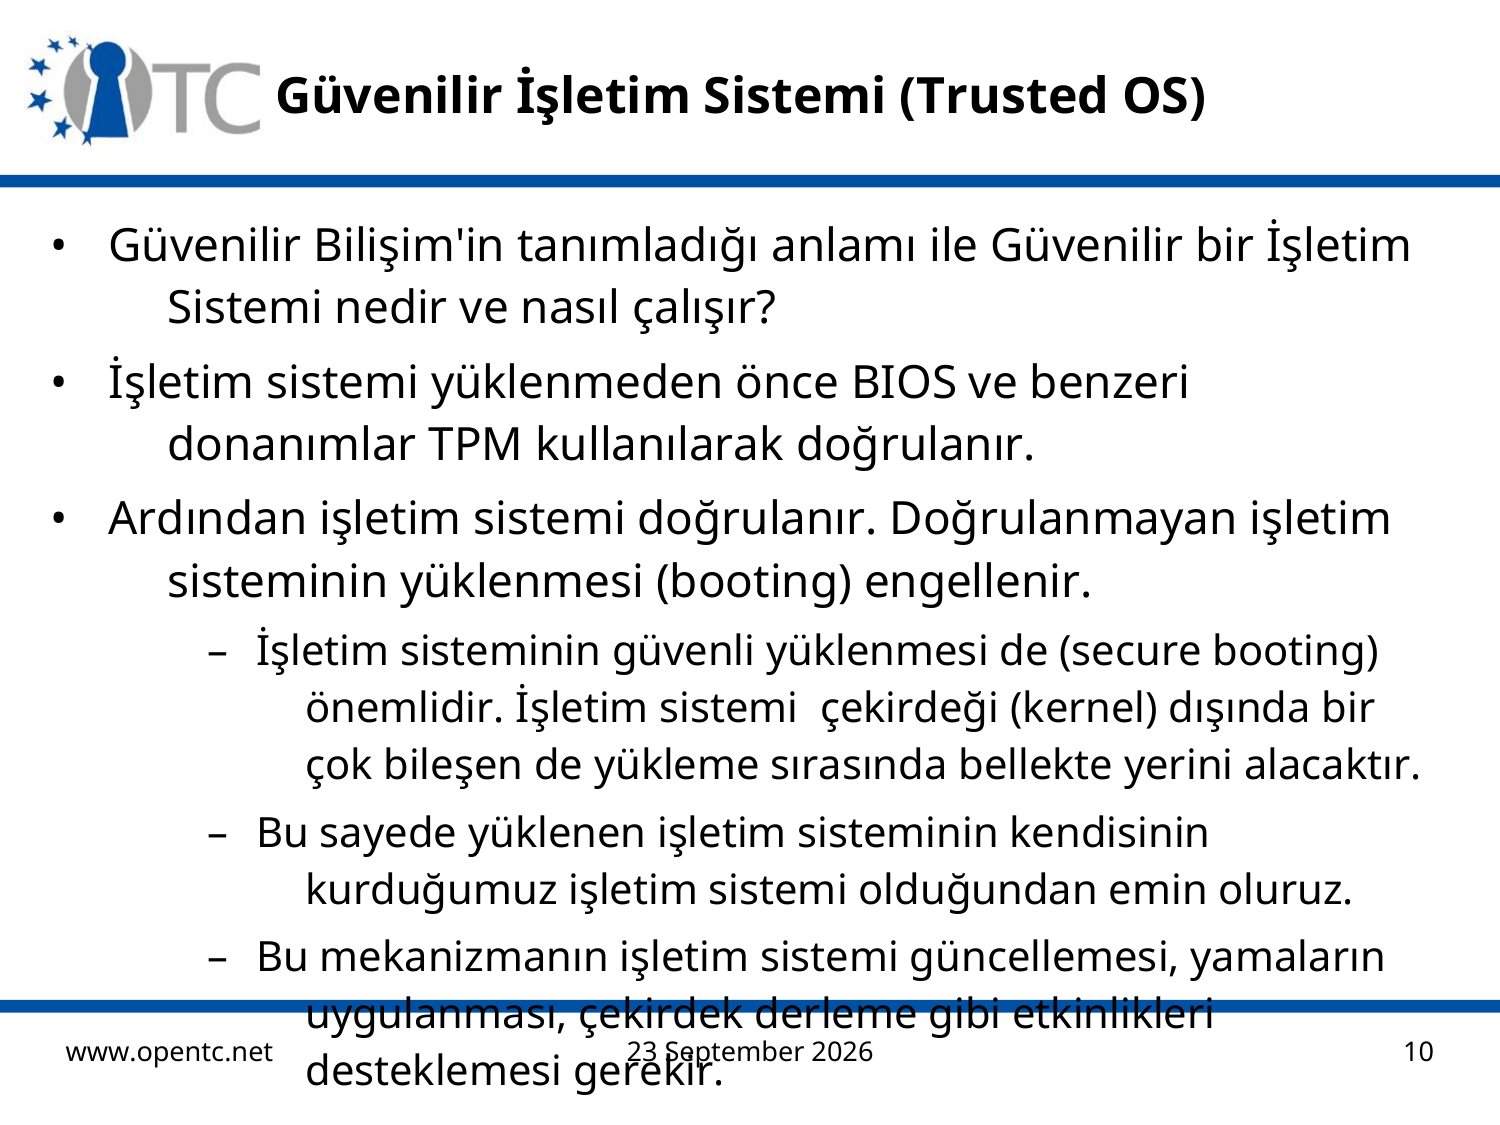

# Güvenilir İşletim Sistemi (Trusted OS)
Güvenilir Bilişim'in tanımladığı anlamı ile Güvenilir bir İşletim Sistemi nedir ve nasıl çalışır?
İşletim sistemi yüklenmeden önce BIOS ve benzeri donanımlar TPM kullanılarak doğrulanır.
Ardından işletim sistemi doğrulanır. Doğrulanmayan işletim sisteminin yüklenmesi (booting) engellenir.
İşletim sisteminin güvenli yüklenmesi de (secure booting) önemlidir. İşletim sistemi çekirdeği (kernel) dışında bir çok bileşen de yükleme sırasında bellekte yerini alacaktır.
Bu sayede yüklenen işletim sisteminin kendisinin kurduğumuz işletim sistemi olduğundan emin oluruz.
Bu mekanizmanın işletim sistemi güncellemesi, yamaların uygulanması, çekirdek derleme gibi etkinlikleri desteklemesi gerekir.